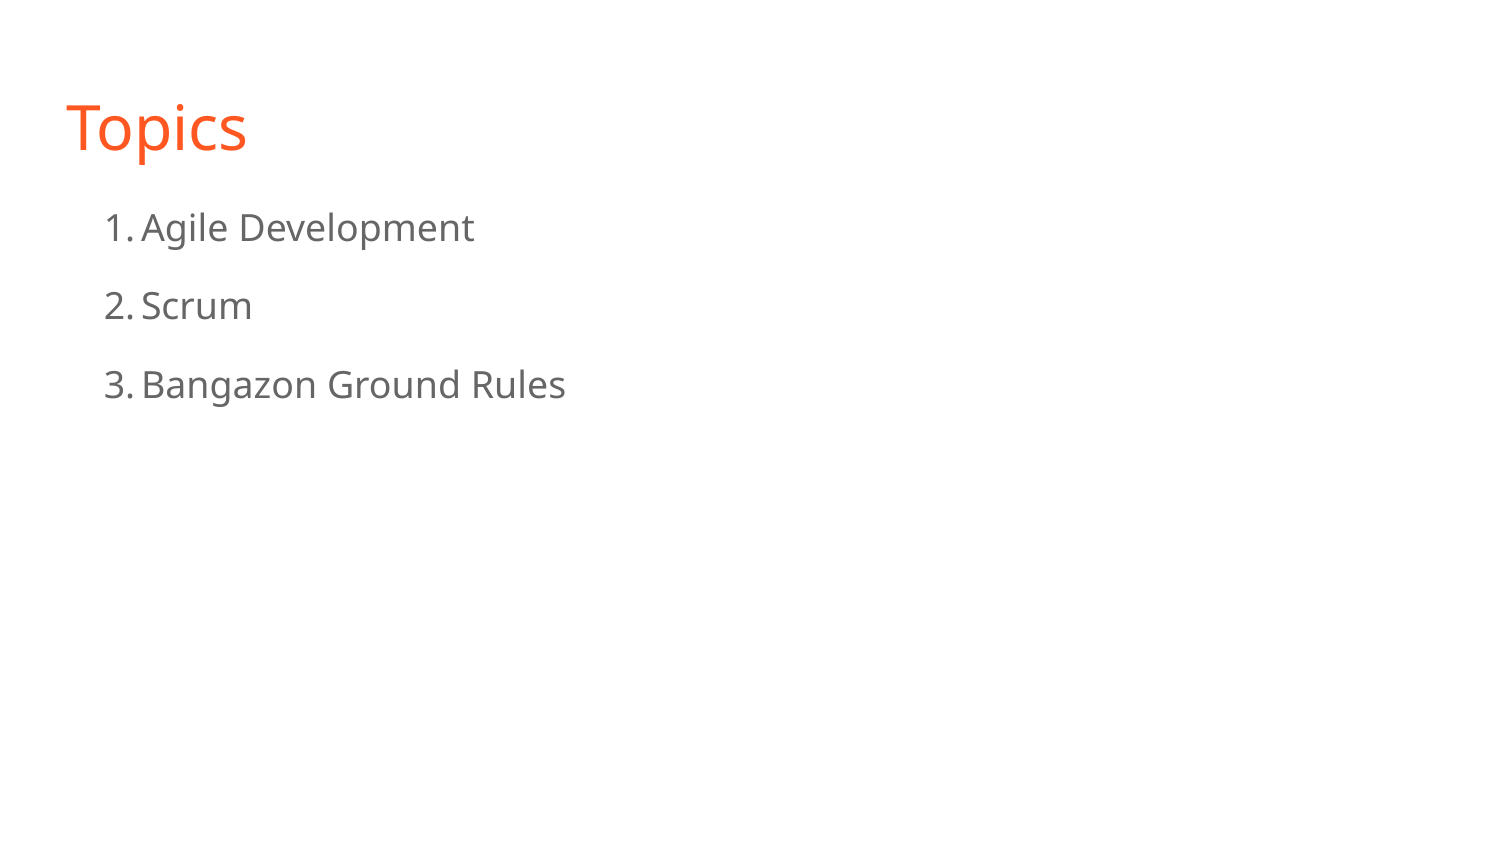

# Topics
Agile Development
Scrum
Bangazon Ground Rules